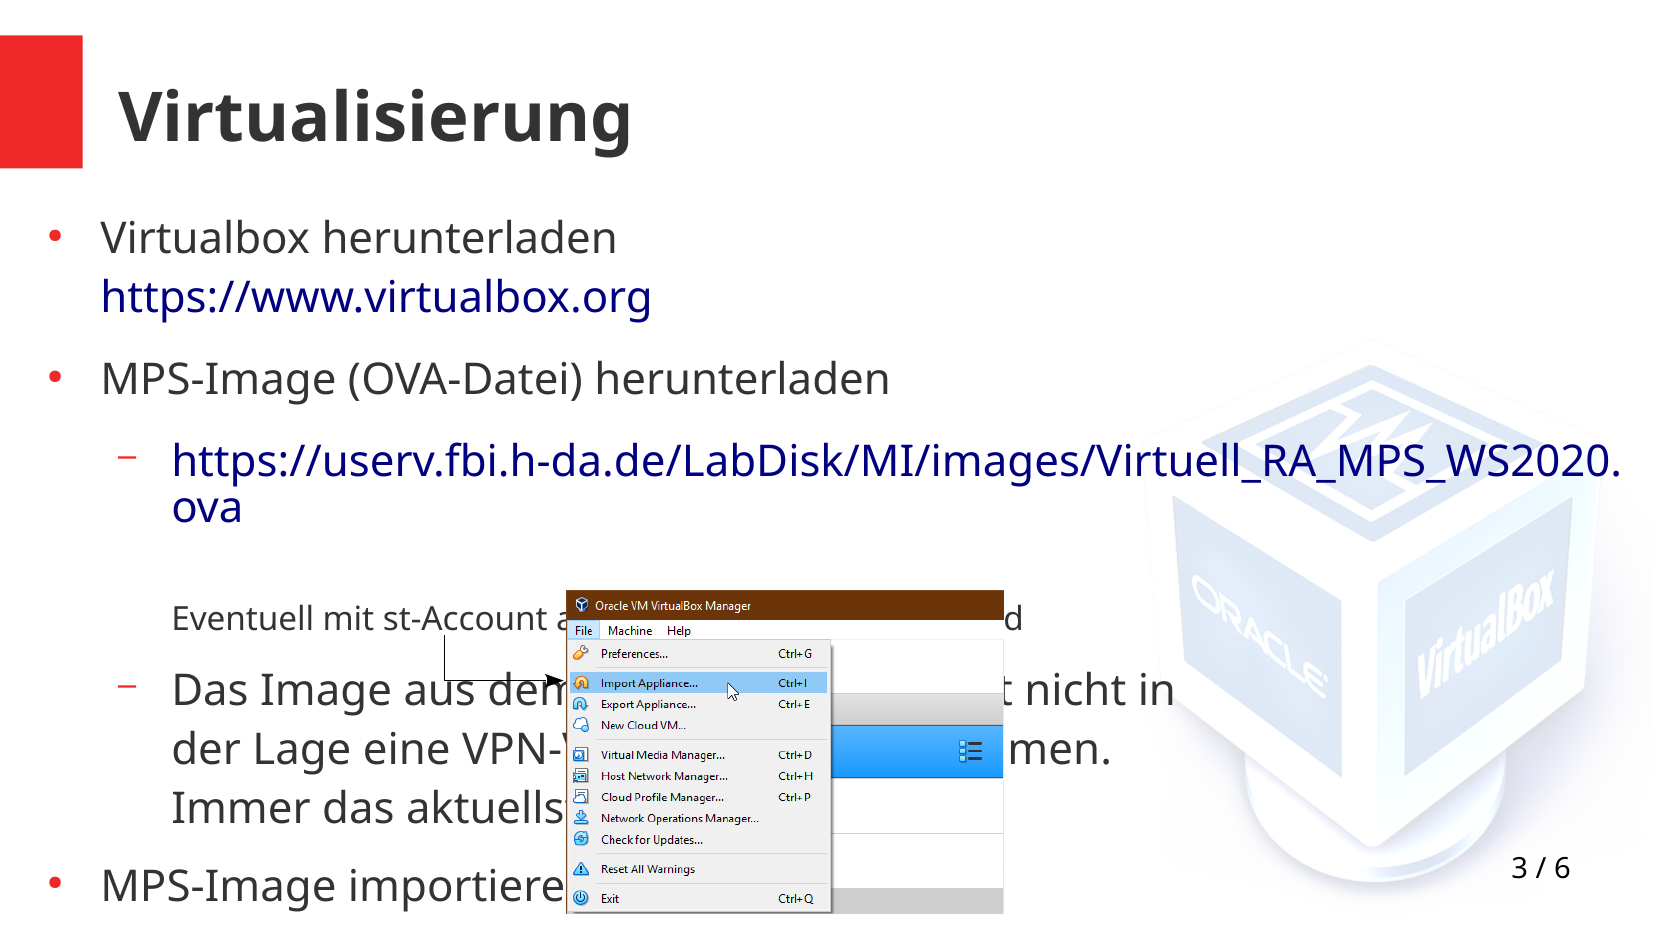

# Virtualisierung
Virtualbox herunterladen
https://www.virtualbox.org
MPS-Image (OVA-Datei) herunterladen
https://userv.fbi.h-da.de/LabDisk/MI/images/Virtuell_RA_MPS_WS2020.ova
Eventuell mit st-Account authentifizieren für Download
Das Image aus dem vorigen Semester ist nicht in
der Lage eine VPN-Verbindung aufzunehmen.
Immer das aktuellste Image beziehen!
MPS-Image importieren
3